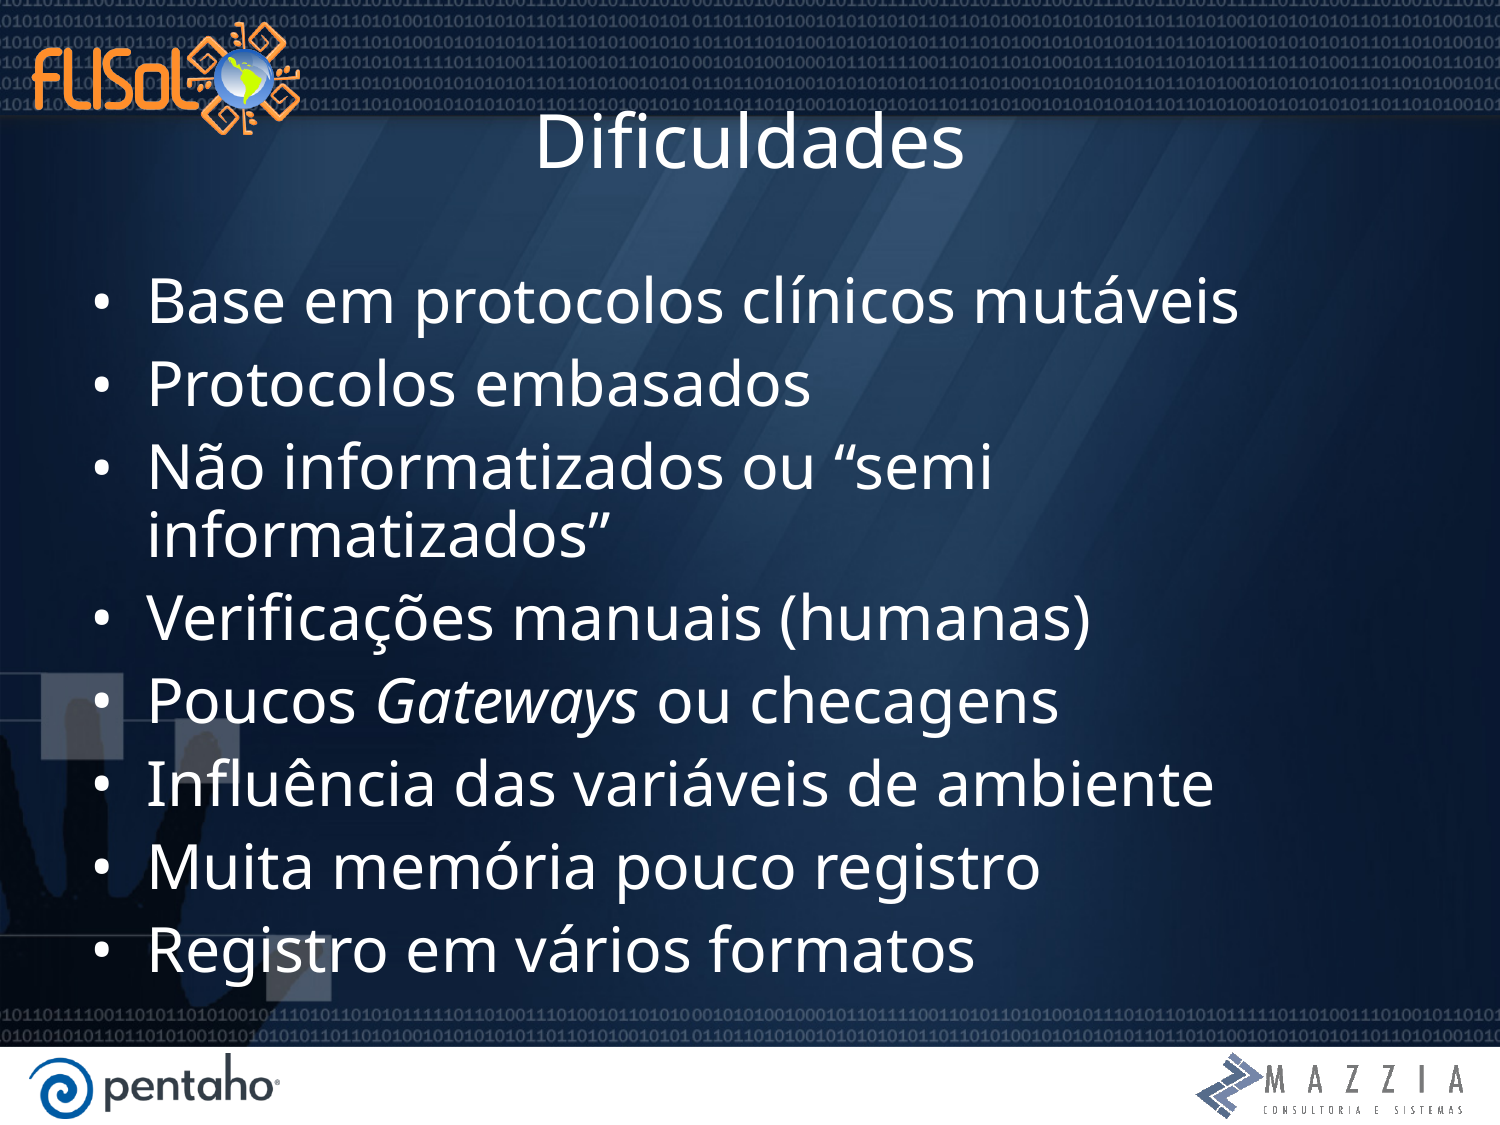

# Dificuldades
Base em protocolos clínicos mutáveis
Protocolos embasados
Não informatizados ou “semi informatizados”
Verificações manuais (humanas)
Poucos Gateways ou checagens
Influência das variáveis de ambiente
Muita memória pouco registro
Registro em vários formatos